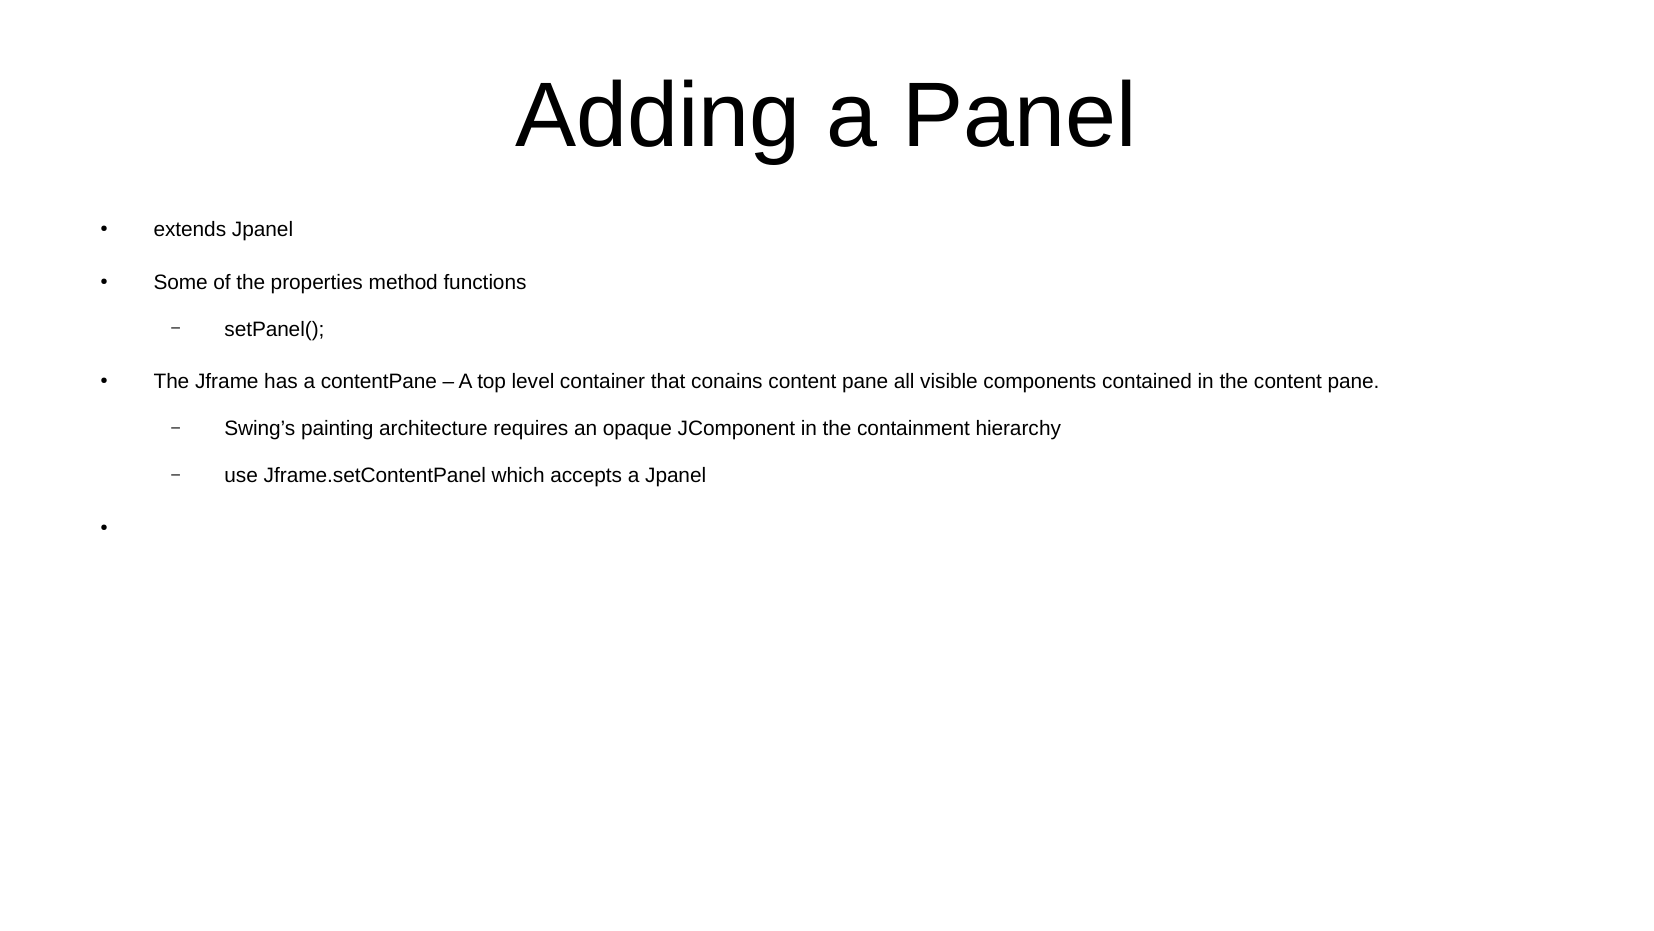

# Adding a Panel
extends Jpanel
Some of the properties method functions
setPanel();
The Jframe has a contentPane – A top level container that conains content pane all visible components contained in the content pane.
Swing’s painting architecture requires an opaque JComponent in the containment hierarchy
use Jframe.setContentPanel which accepts a Jpanel